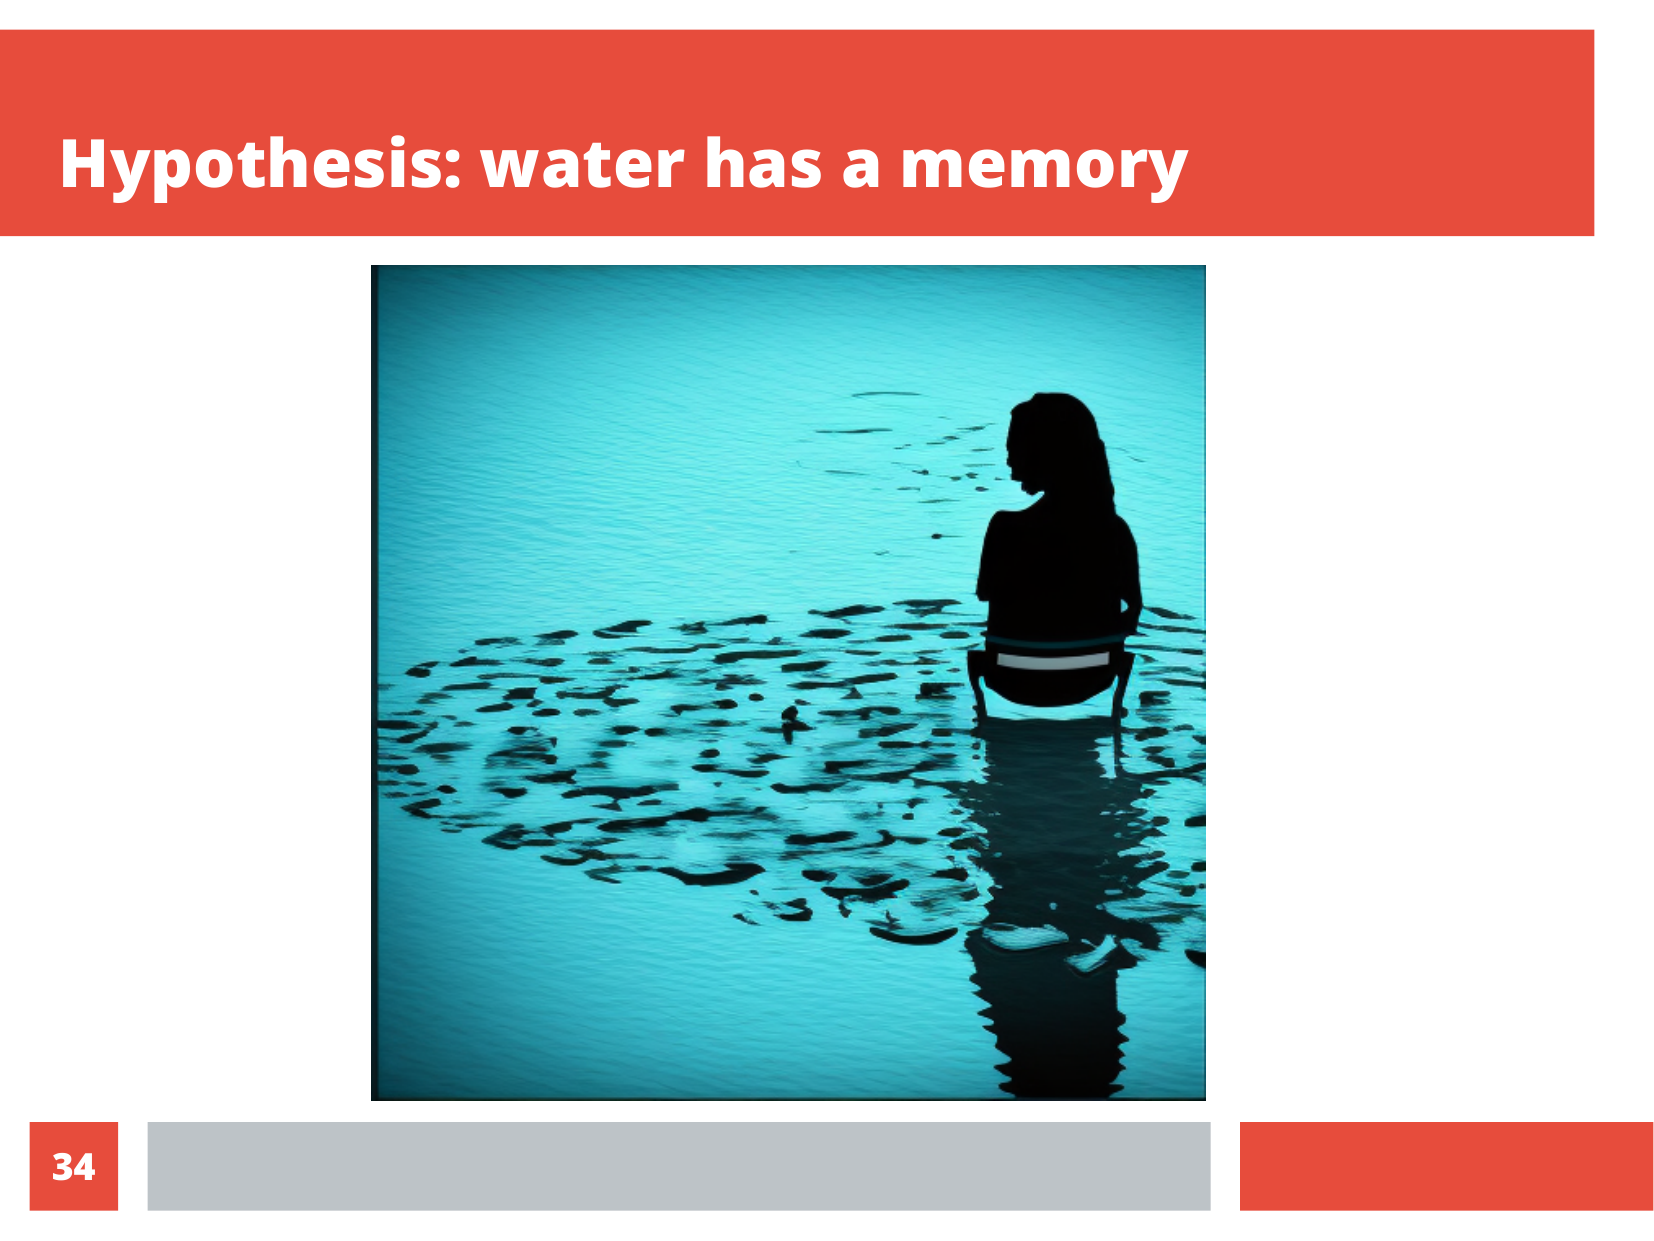

# Hypothesis: water has a memory
34